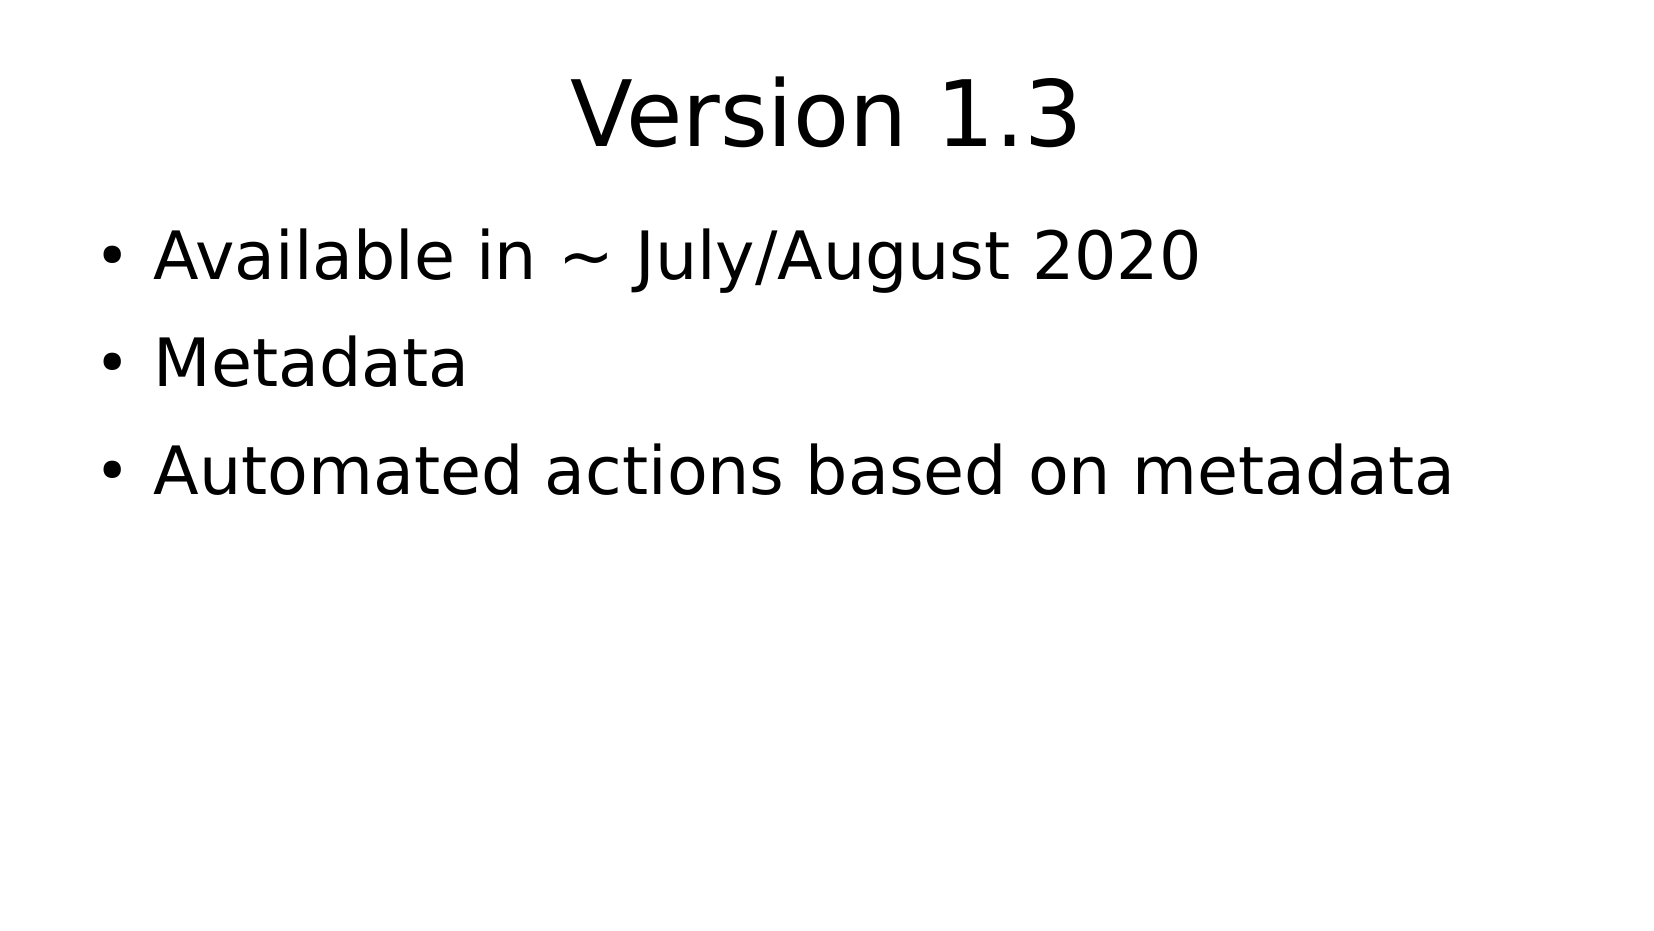

# Version 1.3
Available in ~ July/August 2020
Metadata
Automated actions based on metadata